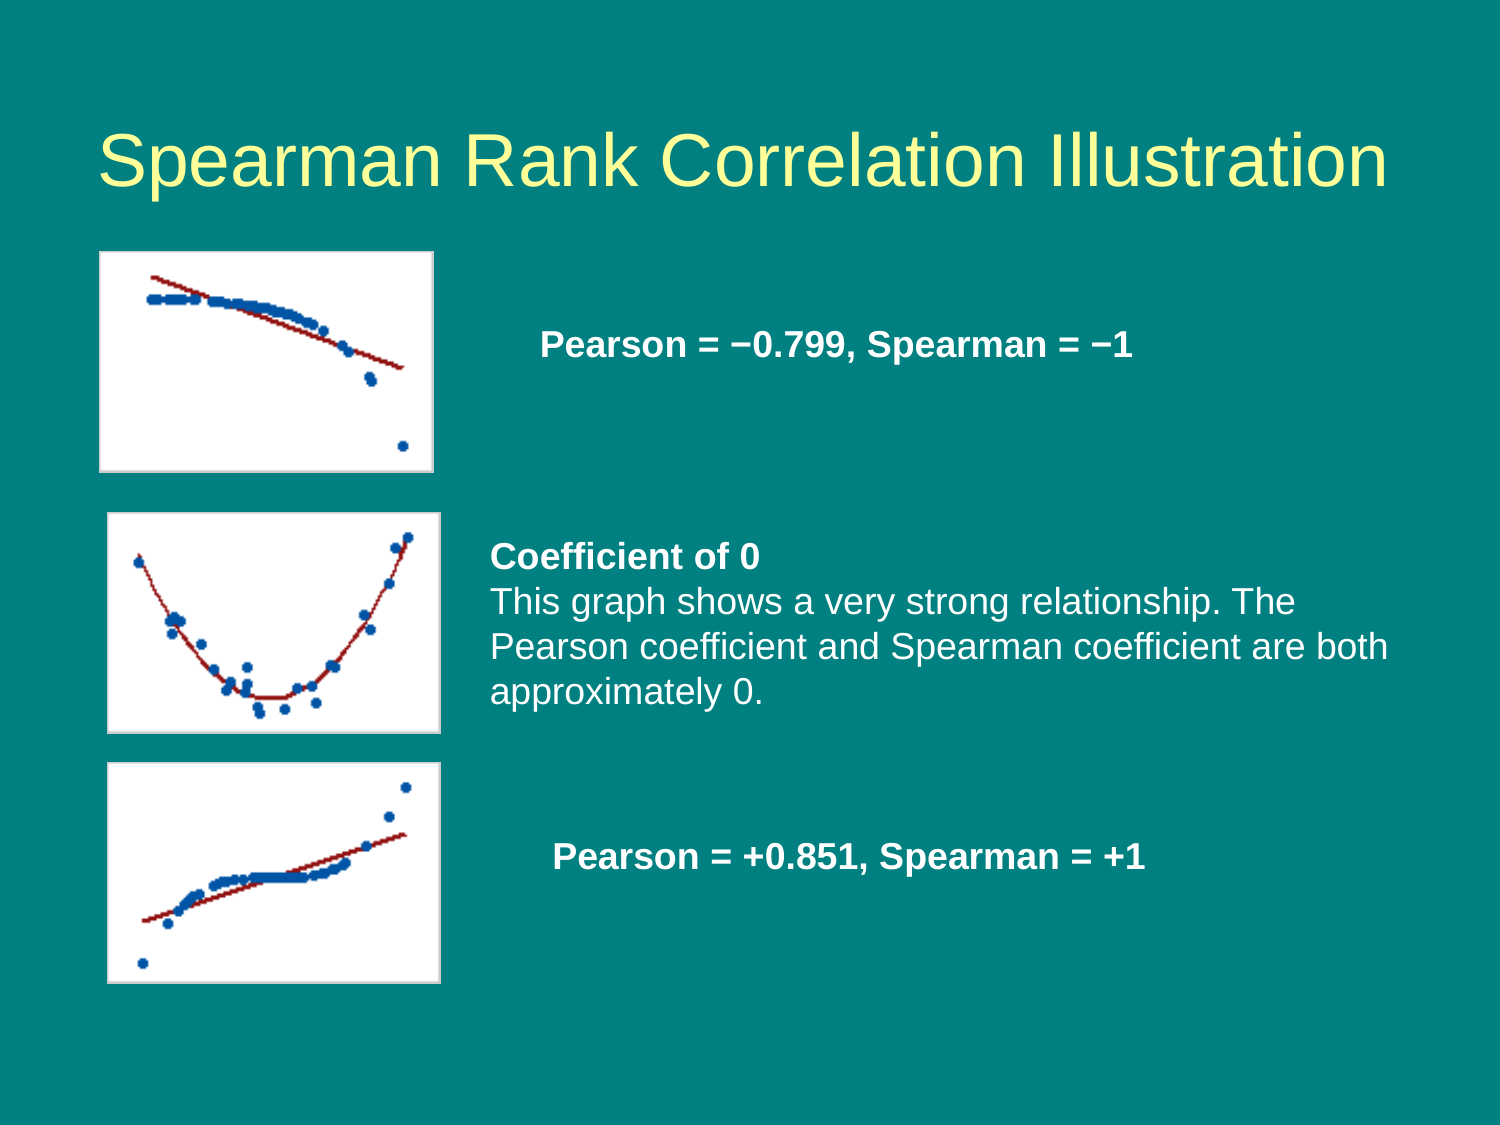

# Spearman Rank Correlation Illustration
Pearson = −0.799, Spearman = −1
Coefficient of 0
This graph shows a very strong relationship. The Pearson coefficient and Spearman coefficient are both approximately 0.
Pearson = +0.851, Spearman = +1